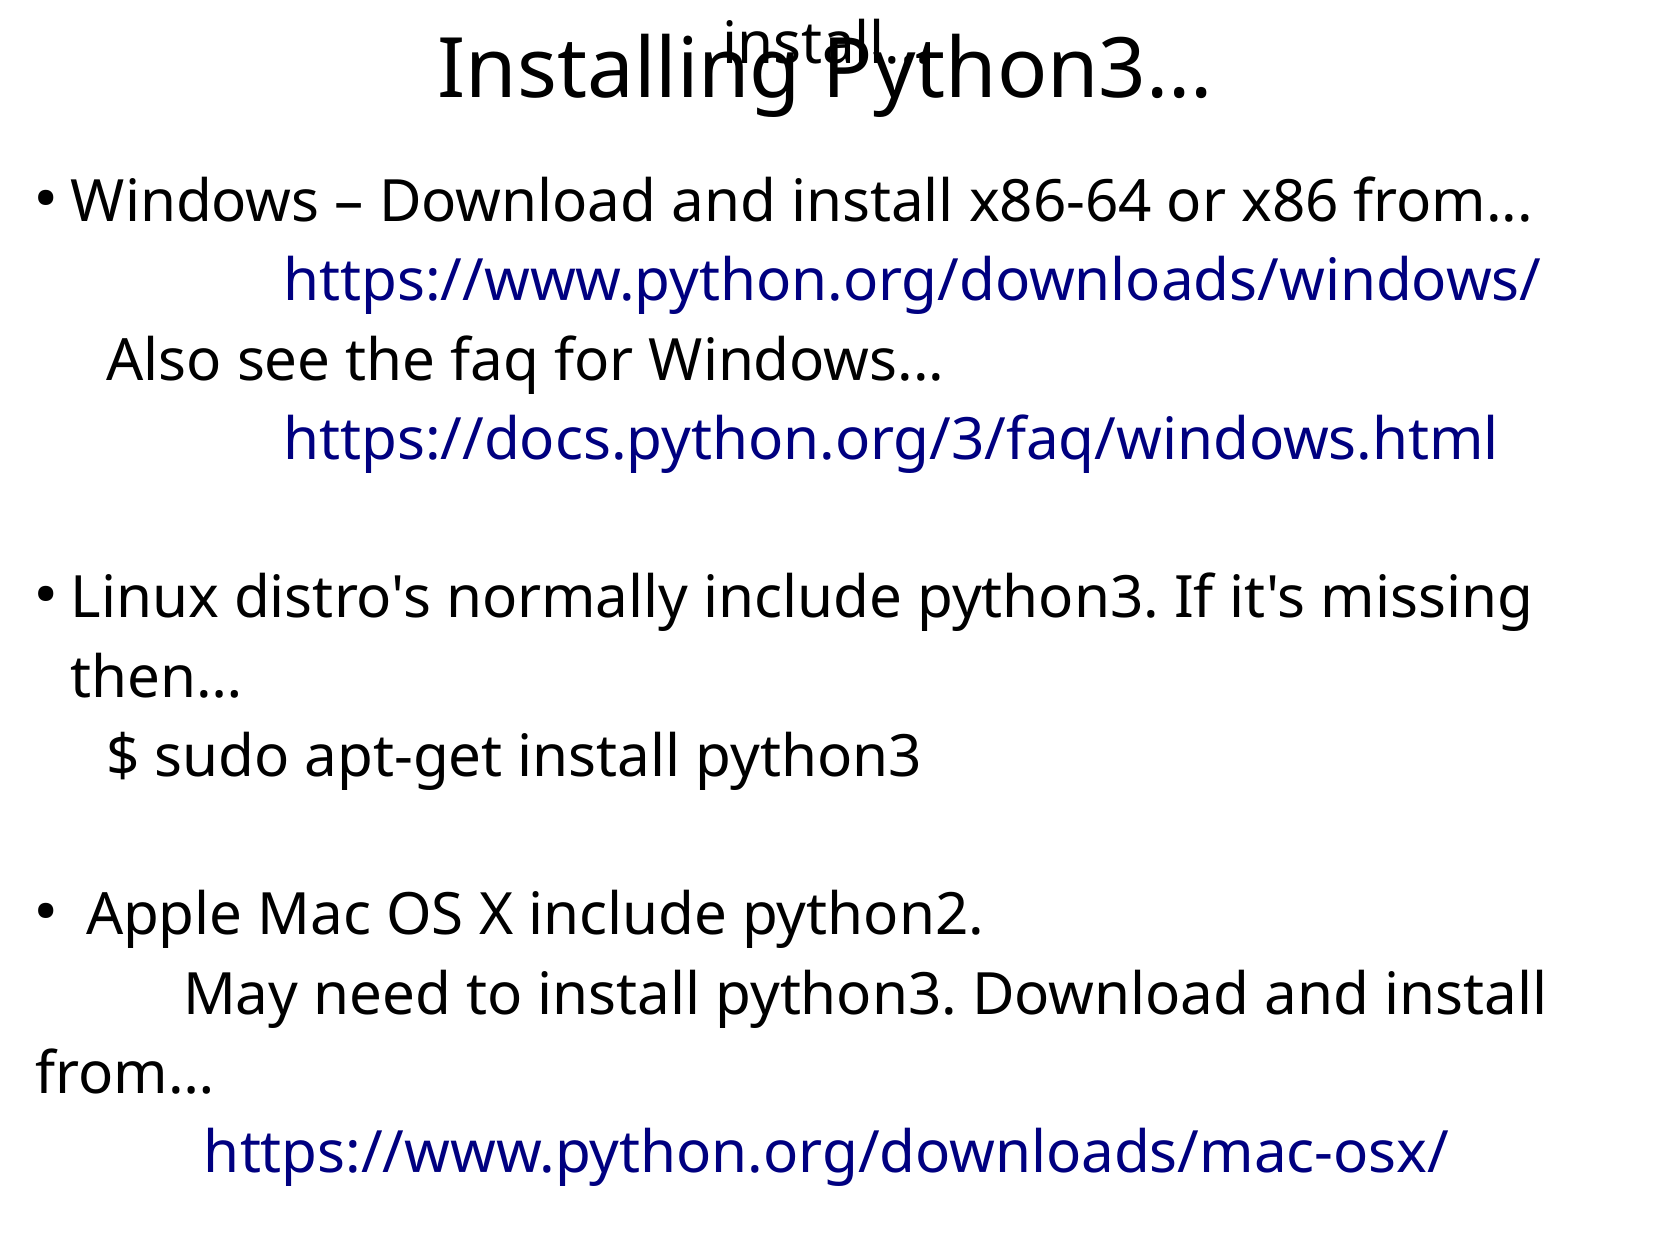

If it's not already installed, then free to download and install...
Windows – Download and install x86-64 or x86 from...
https://www.python.org/downloads/windows/
Also see the faq for Windows...
https://docs.python.org/3/faq/windows.html
Linux distro's normally include python3. If it's missing then…
$ sudo apt-get install python3
 Apple Mac OS X include python2.
		May need to install python3. Download and install from…
https://www.python.org/downloads/mac-osx/
Source code...
https://www.python.org/downloads/source/
# Installing Python3...